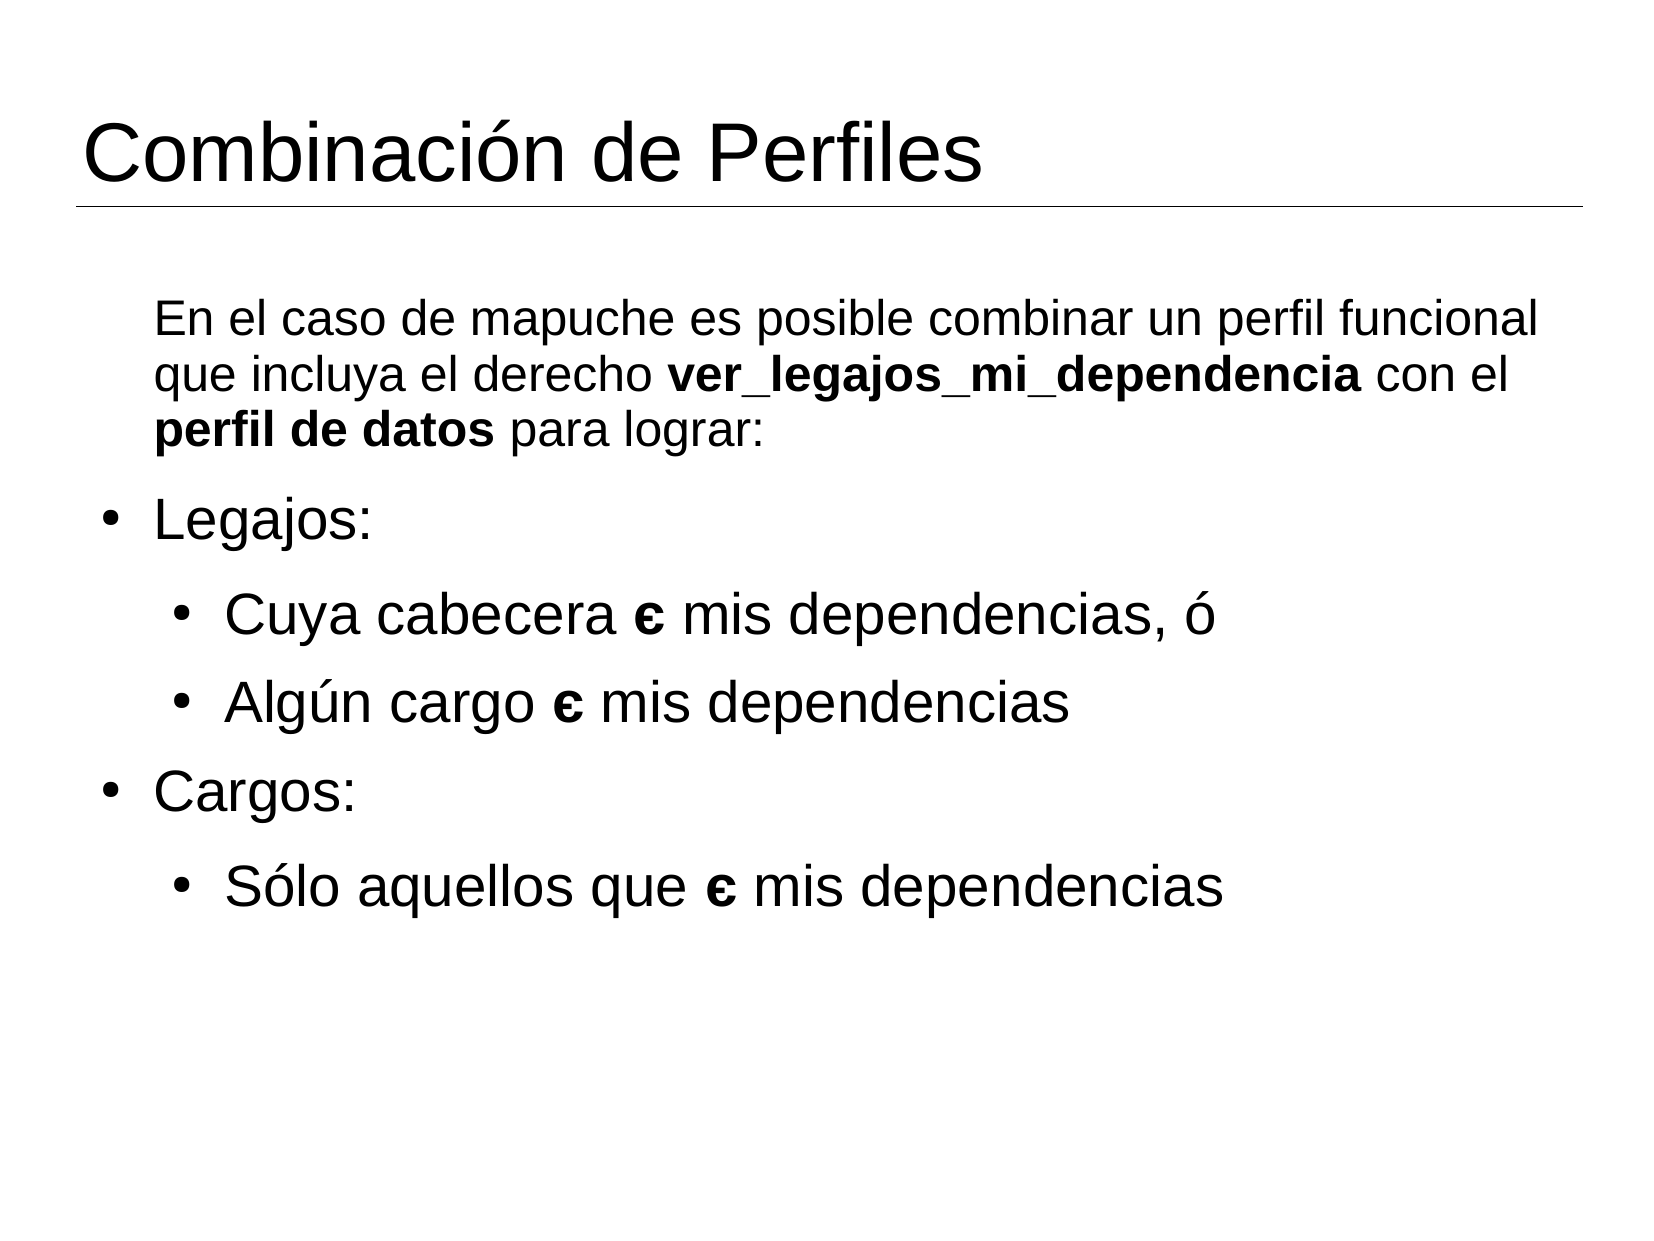

# Combinación de Perfiles
En el caso de mapuche es posible combinar un perfil funcional que incluya el derecho ver_legajos_mi_dependencia con el perfil de datos para lograr:
Legajos:
Cuya cabecera є mis dependencias, ó
Algún cargo є mis dependencias
Cargos:
Sólo aquellos que є mis dependencias